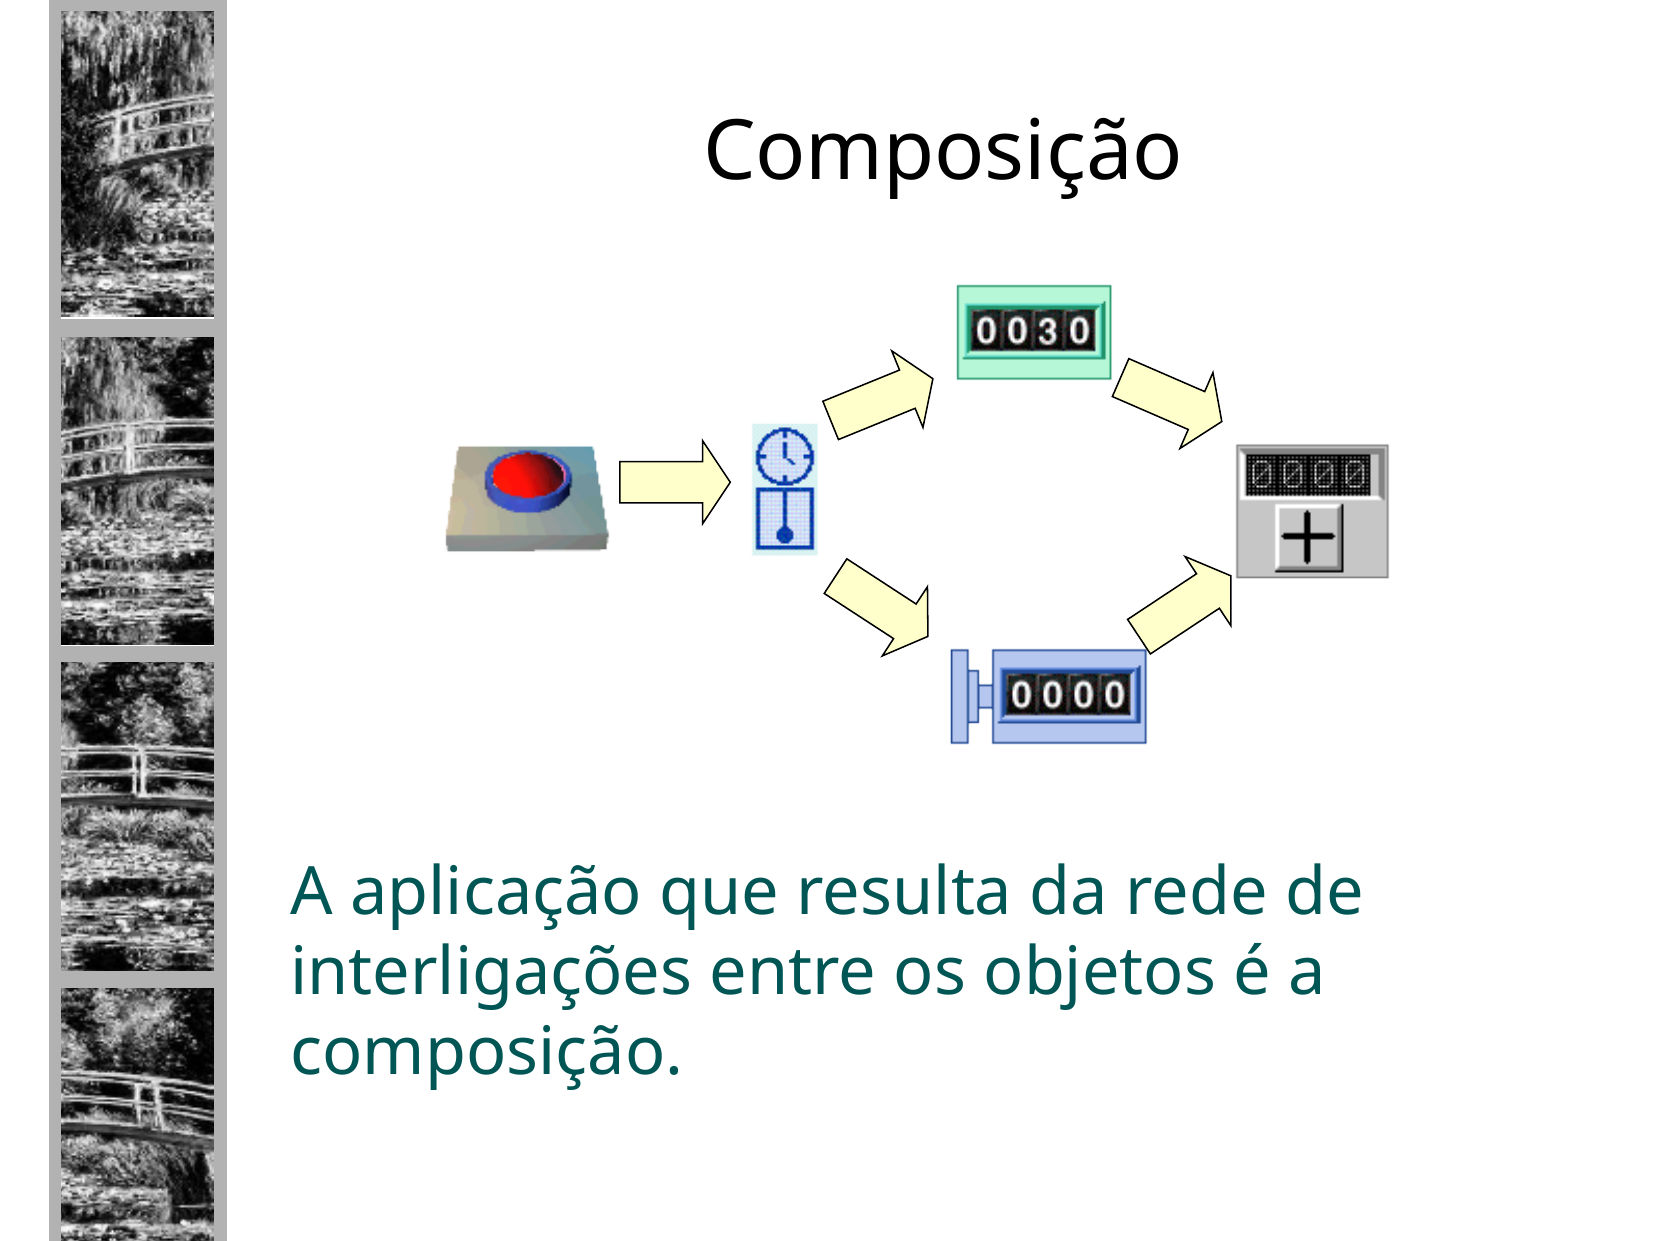

# Composição
A aplicação que resulta da rede de interligações entre os objetos é a composição.